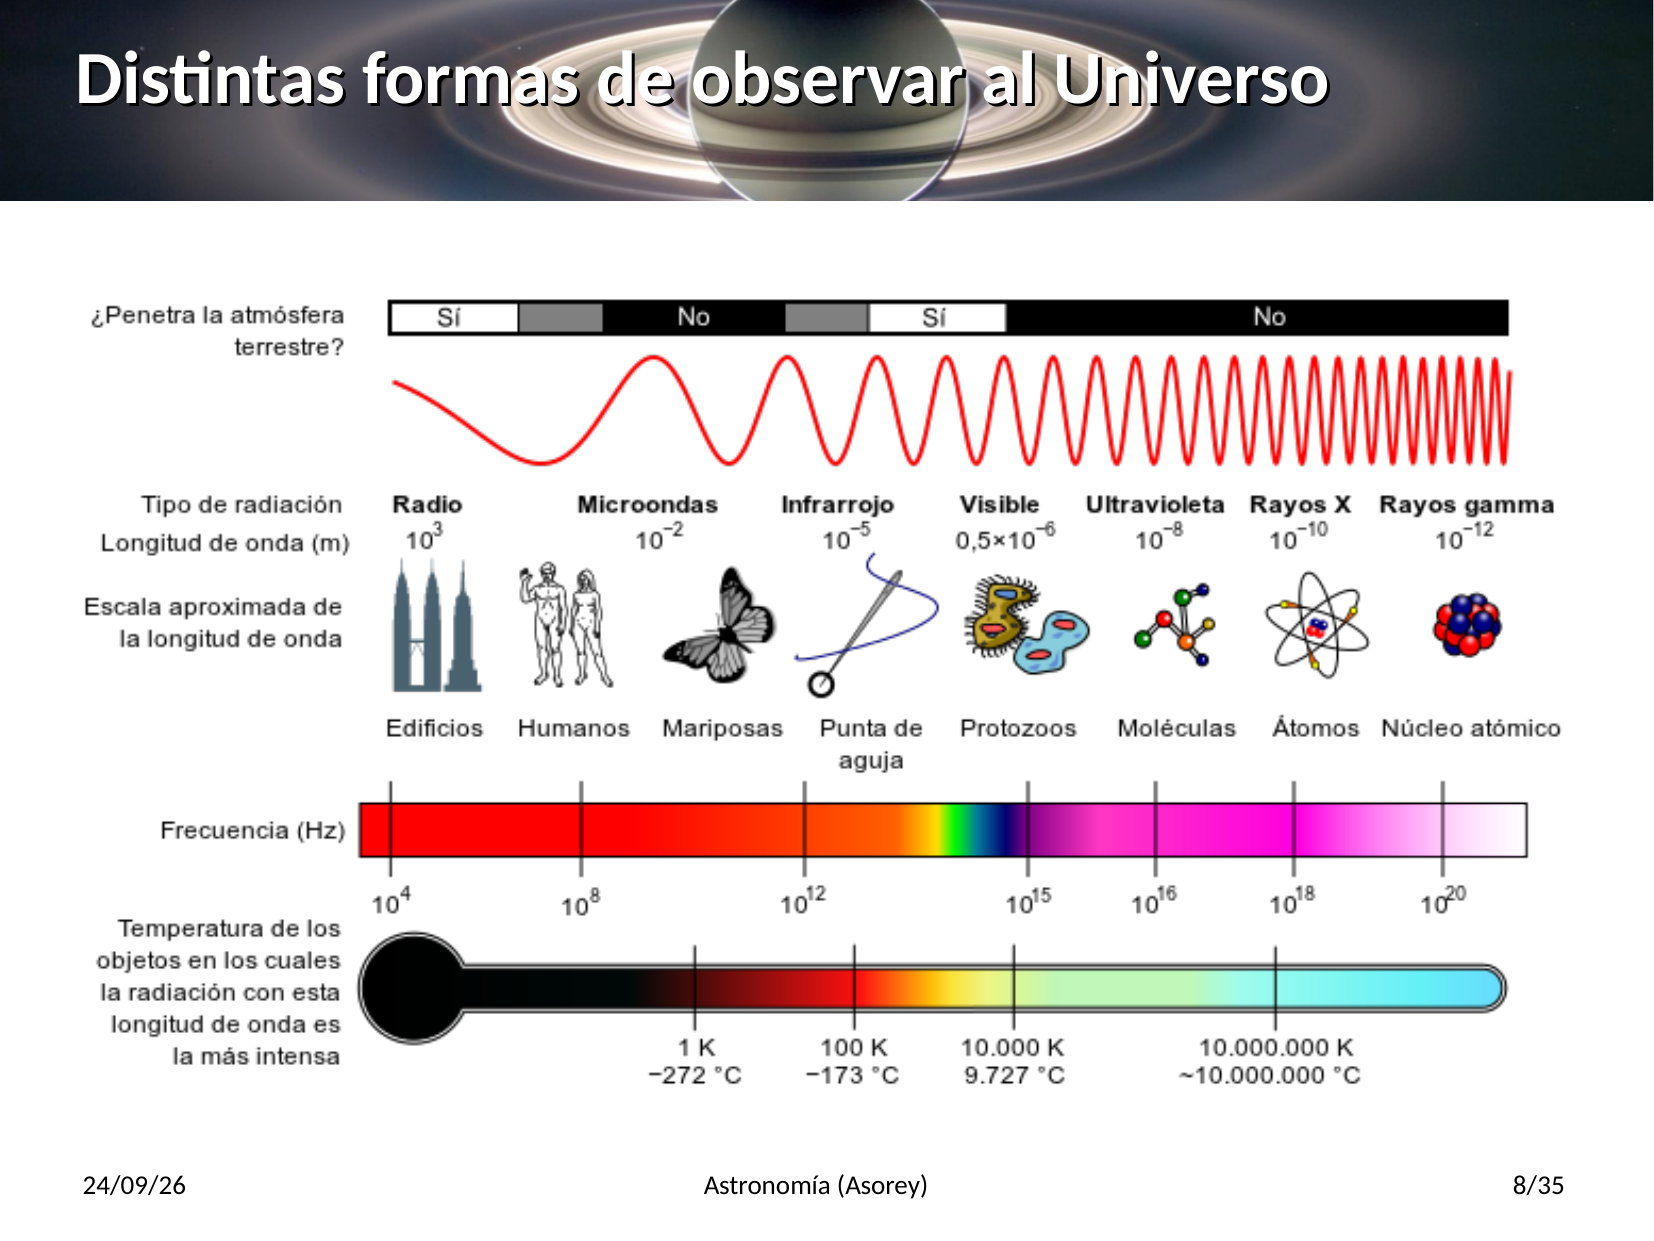

# Distintas formas de observar al Universo
Astronomía (Asorey)
8